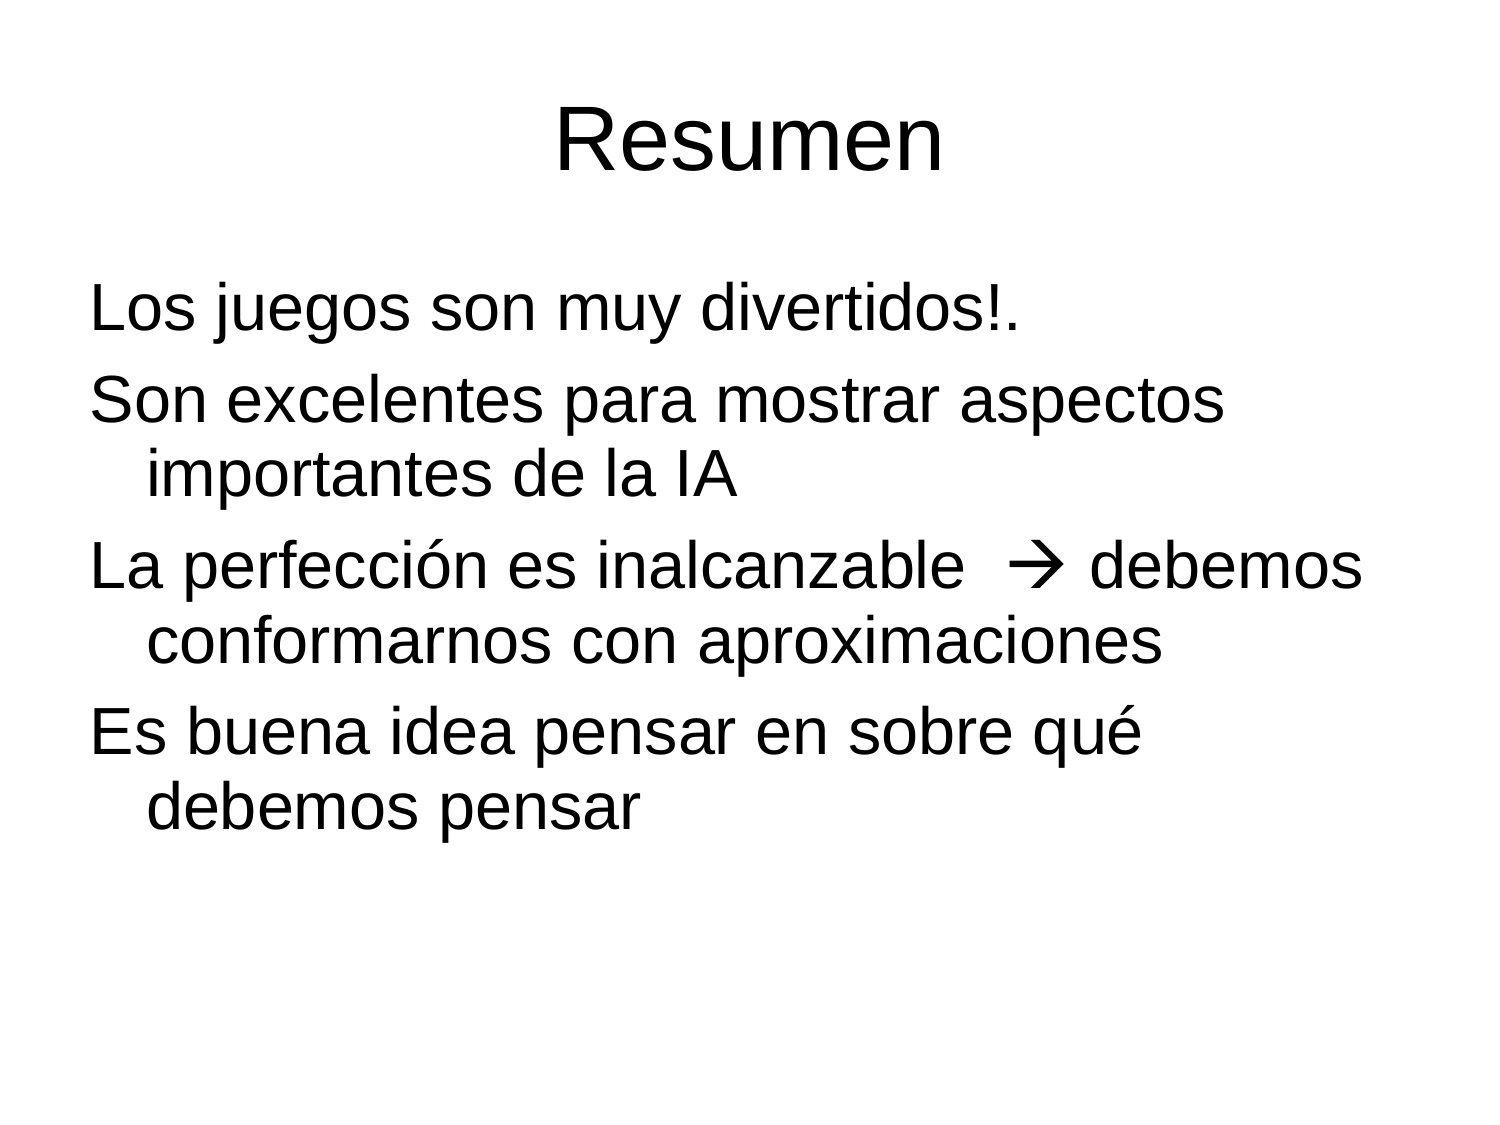

# Resumen
Los juegos son muy divertidos!.
Son excelentes para mostrar aspectos importantes de la IA
La perfección es inalcanzable  debemos conformarnos con aproximaciones
Es buena idea pensar en sobre qué debemos pensar